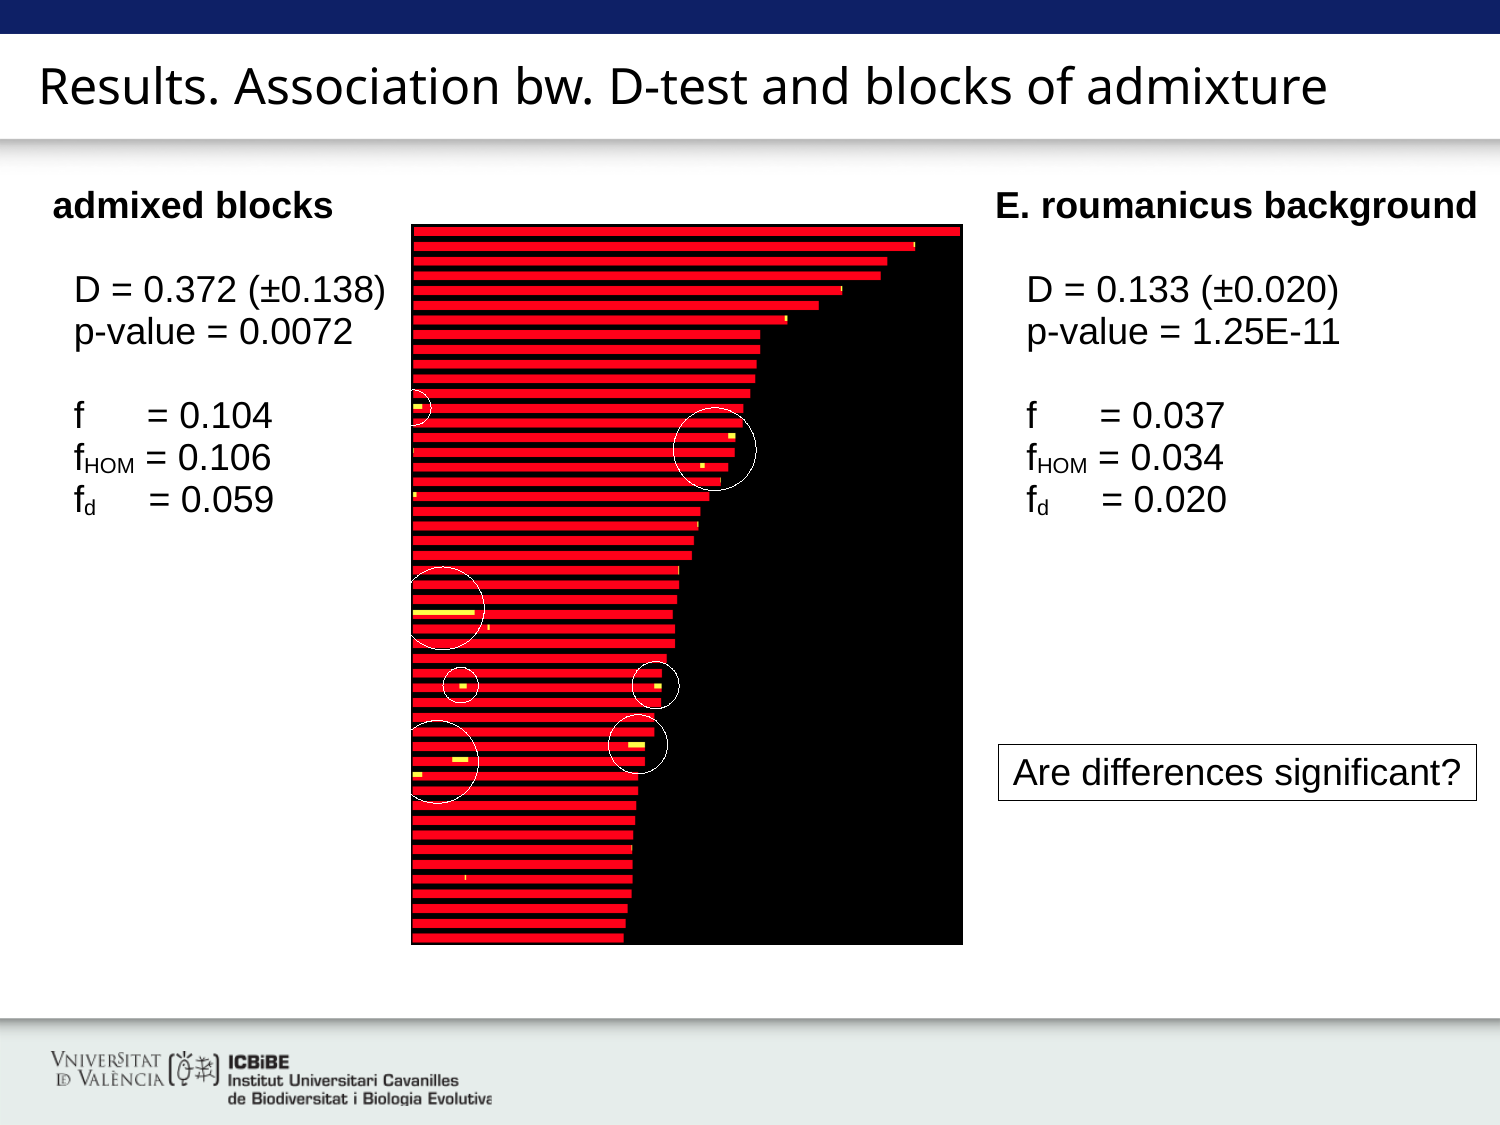

# Results. Association bw. D-test and blocks of admixture
admixed blocks
 D = 0.372 (±0.138)
 p-value = 0.0072
 f = 0.104
 fHOM = 0.106
 fd = 0.059
E. roumanicus background
 D = 0.133 (±0.020)
 p-value = 1.25E-11
 f = 0.037
 fHOM = 0.034
 fd = 0.020
Are differences significant?